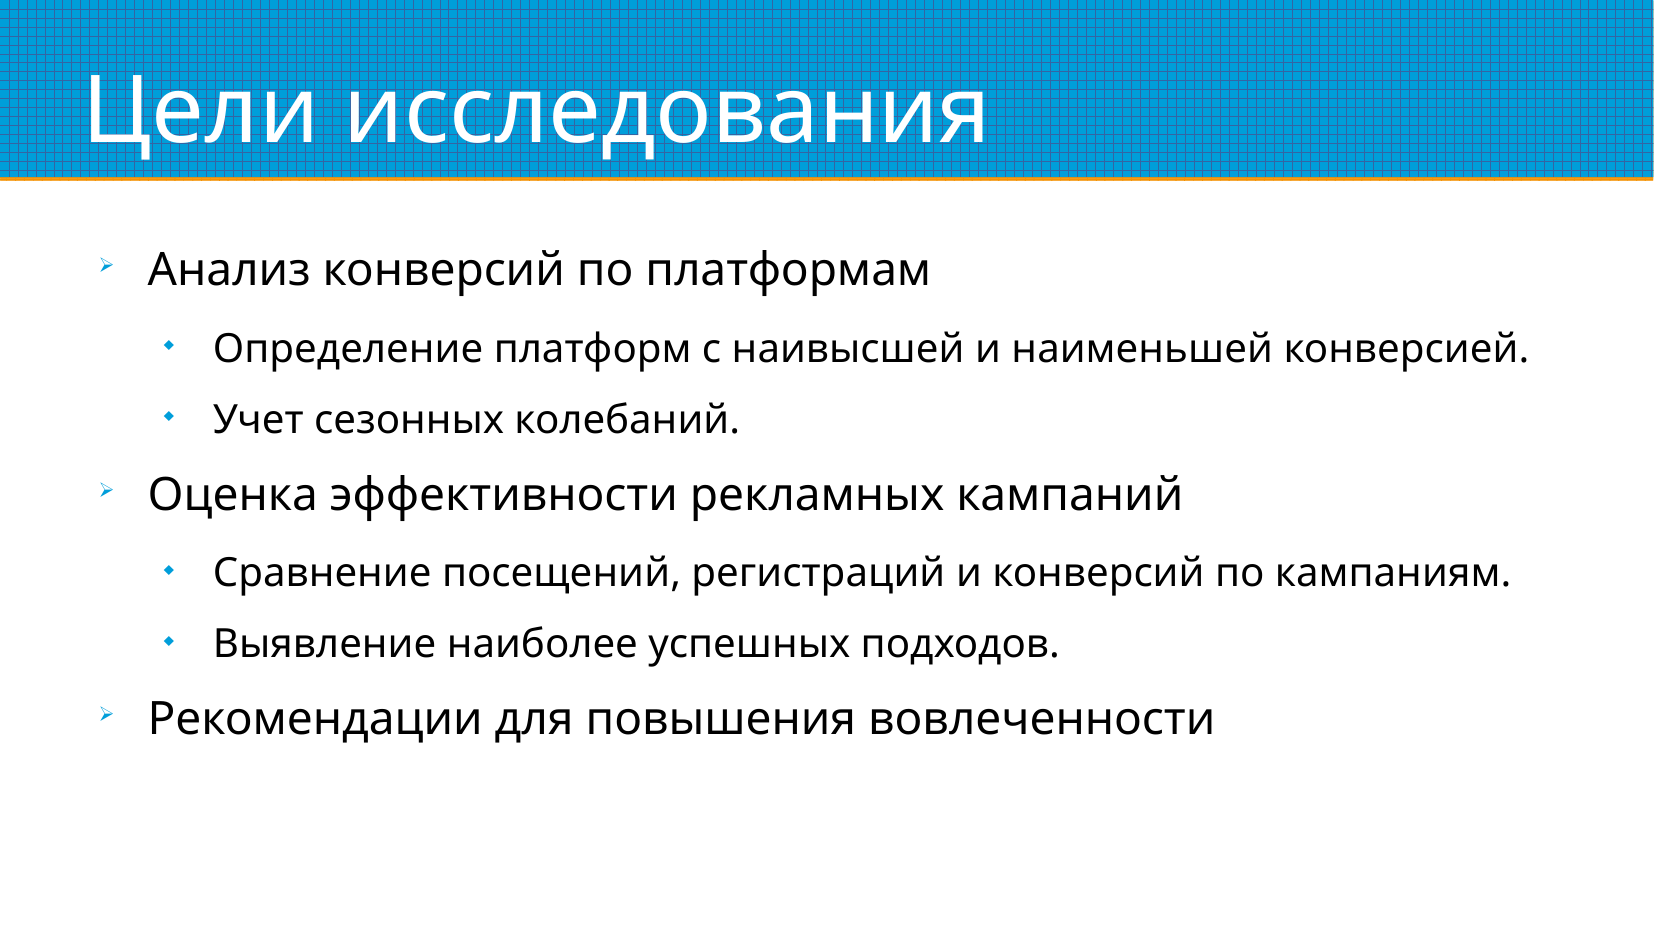

# Цели исследования
Анализ конверсий по платформам
Определение платформ с наивысшей и наименьшей конверсией.
Учет сезонных колебаний.
Оценка эффективности рекламных кампаний
Сравнение посещений, регистраций и конверсий по кампаниям.
Выявление наиболее успешных подходов.
Рекомендации для повышения вовлеченности